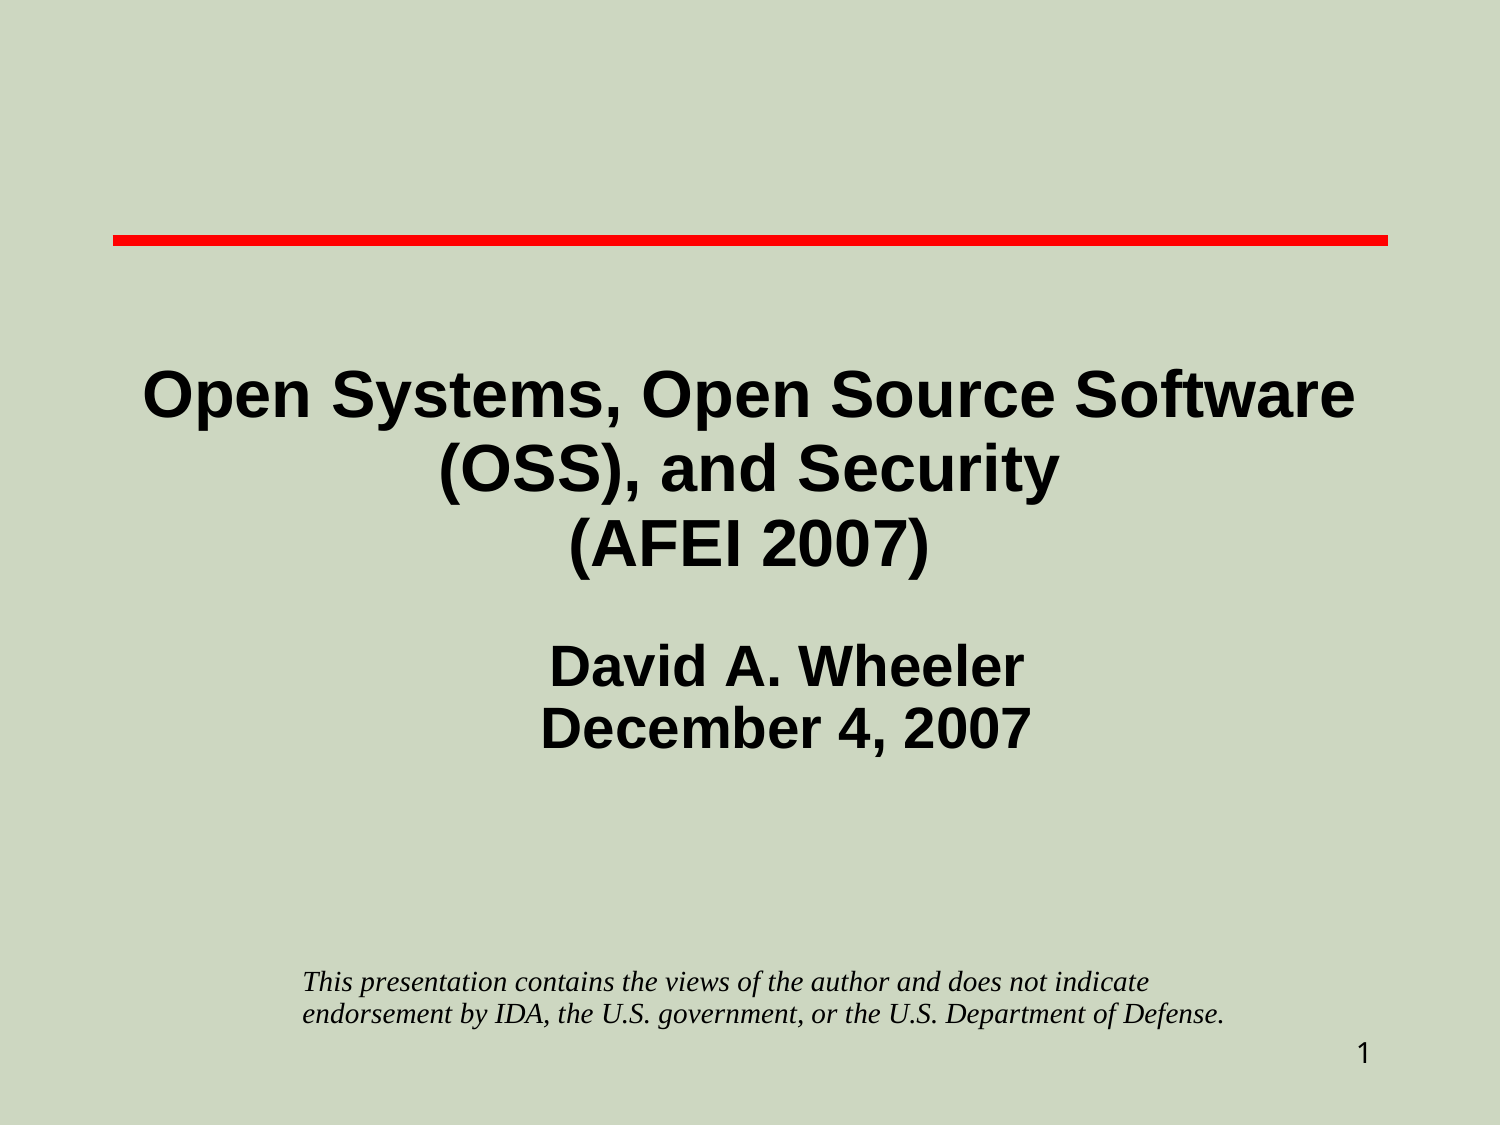

# Open Systems, Open Source Software (OSS), and Security (AFEI 2007)
David A. Wheeler
December 4, 2007
This presentation contains the views of the author and does not indicate endorsement by IDA, the U.S. government, or the U.S. Department of Defense.